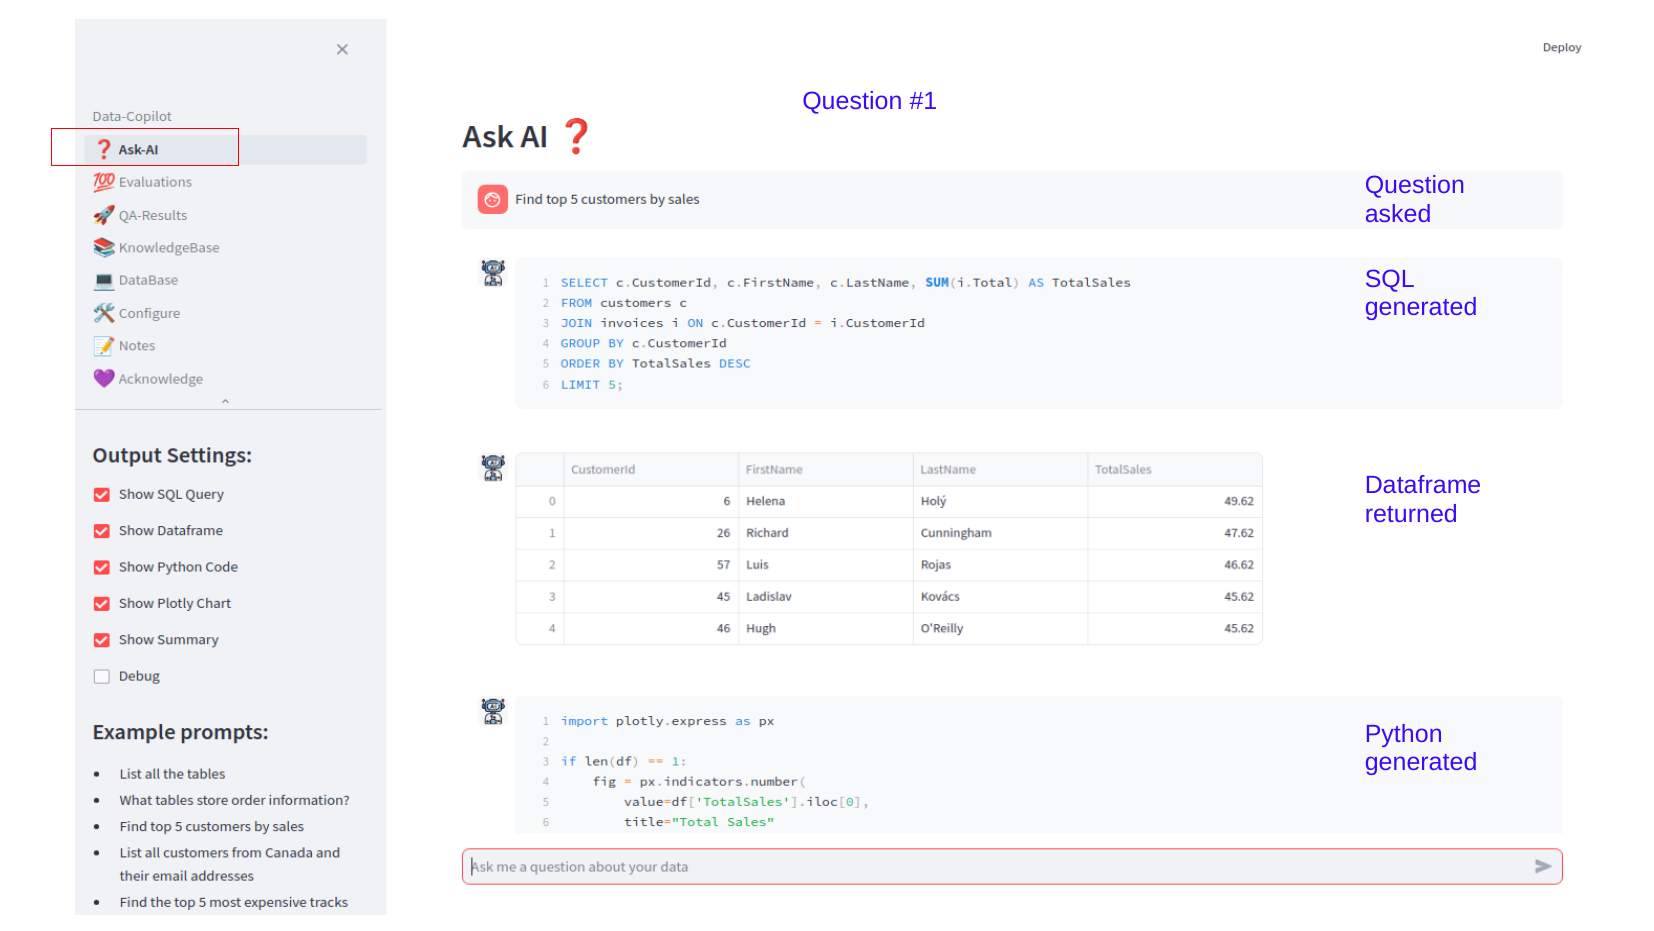

Question #1
Question asked
SQL generated
Dataframe
returned
Python
generated